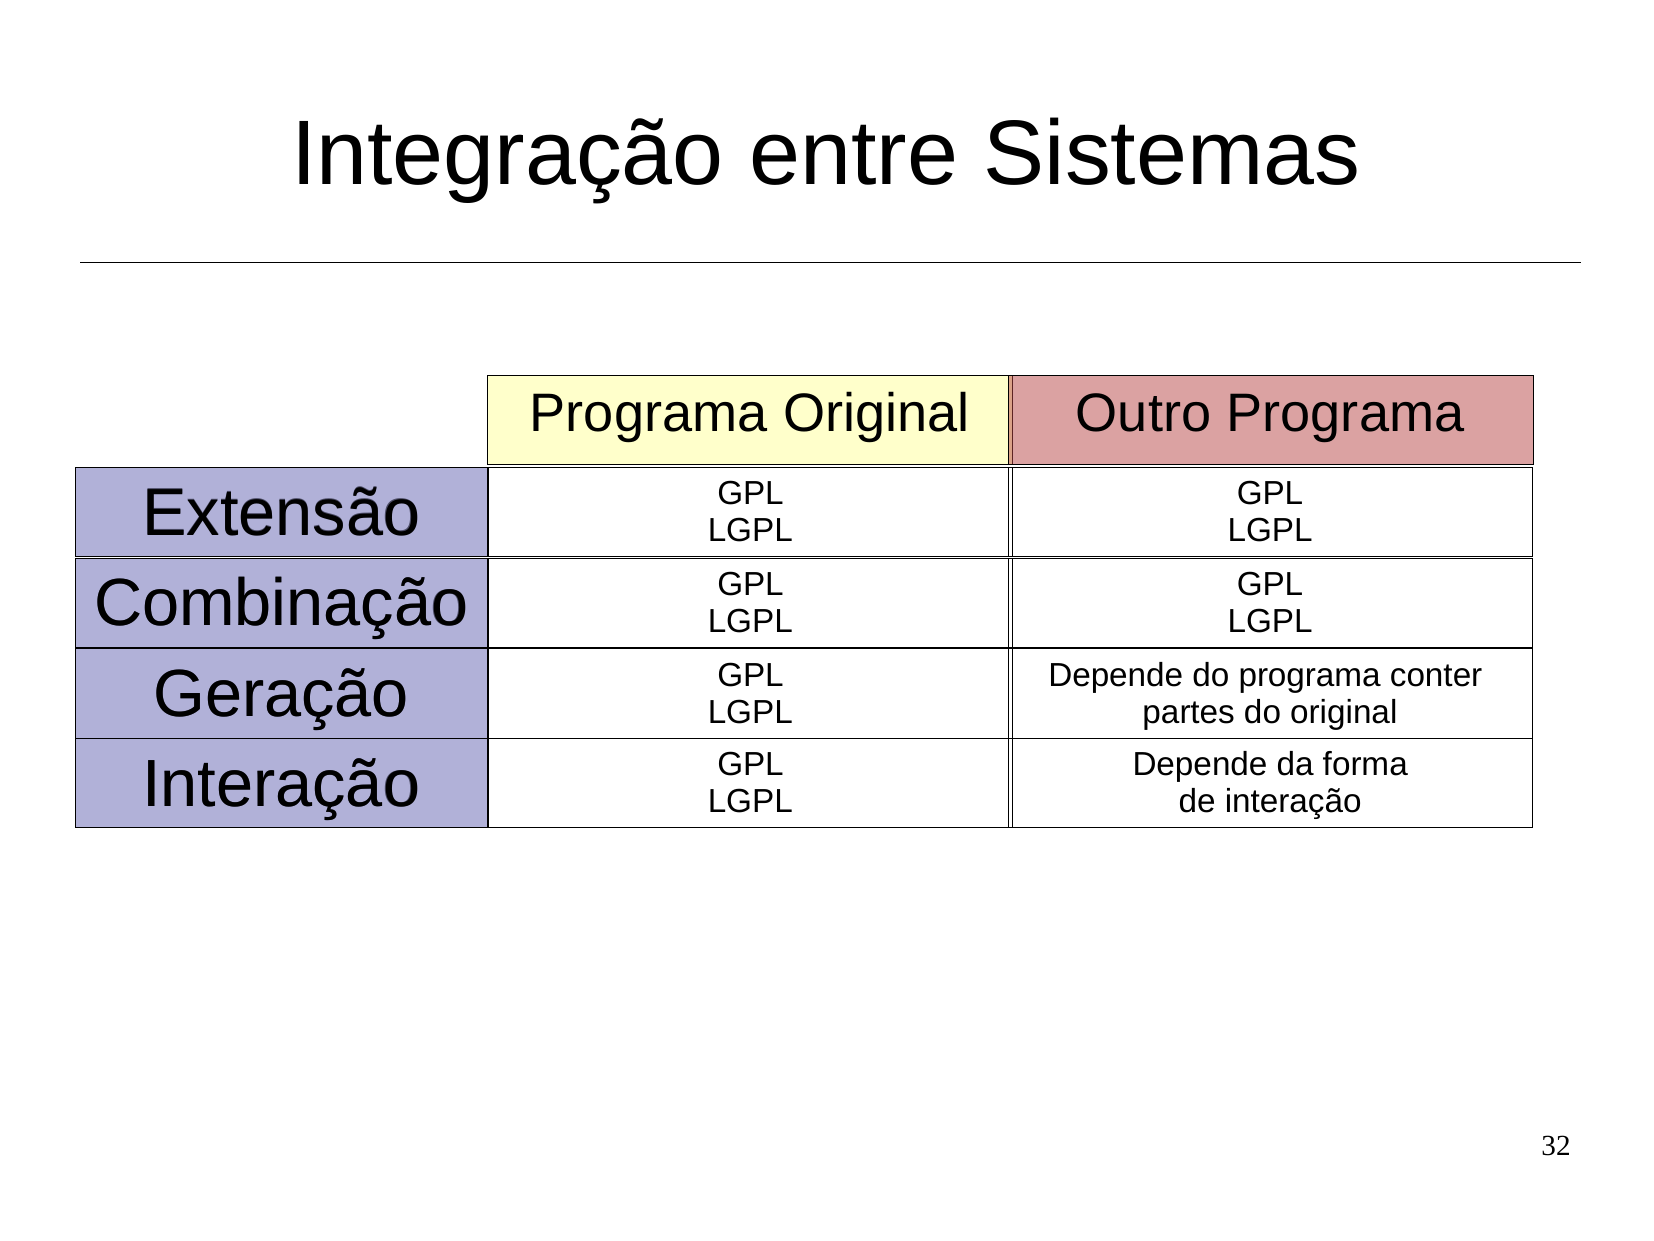

# Integração entre Sistemas
Programa Original
Outro Programa
Extensão
Extensão
GPL
LGPL
GPL
LGPL
Combinação
Combinação
GPL
LGPL
GPL
LGPL
Geração
Geração
GPL
LGPL
Depende do programa conter partes do original
Interação
Interação
GPL
LGPL
Depende da forma
de interação
32